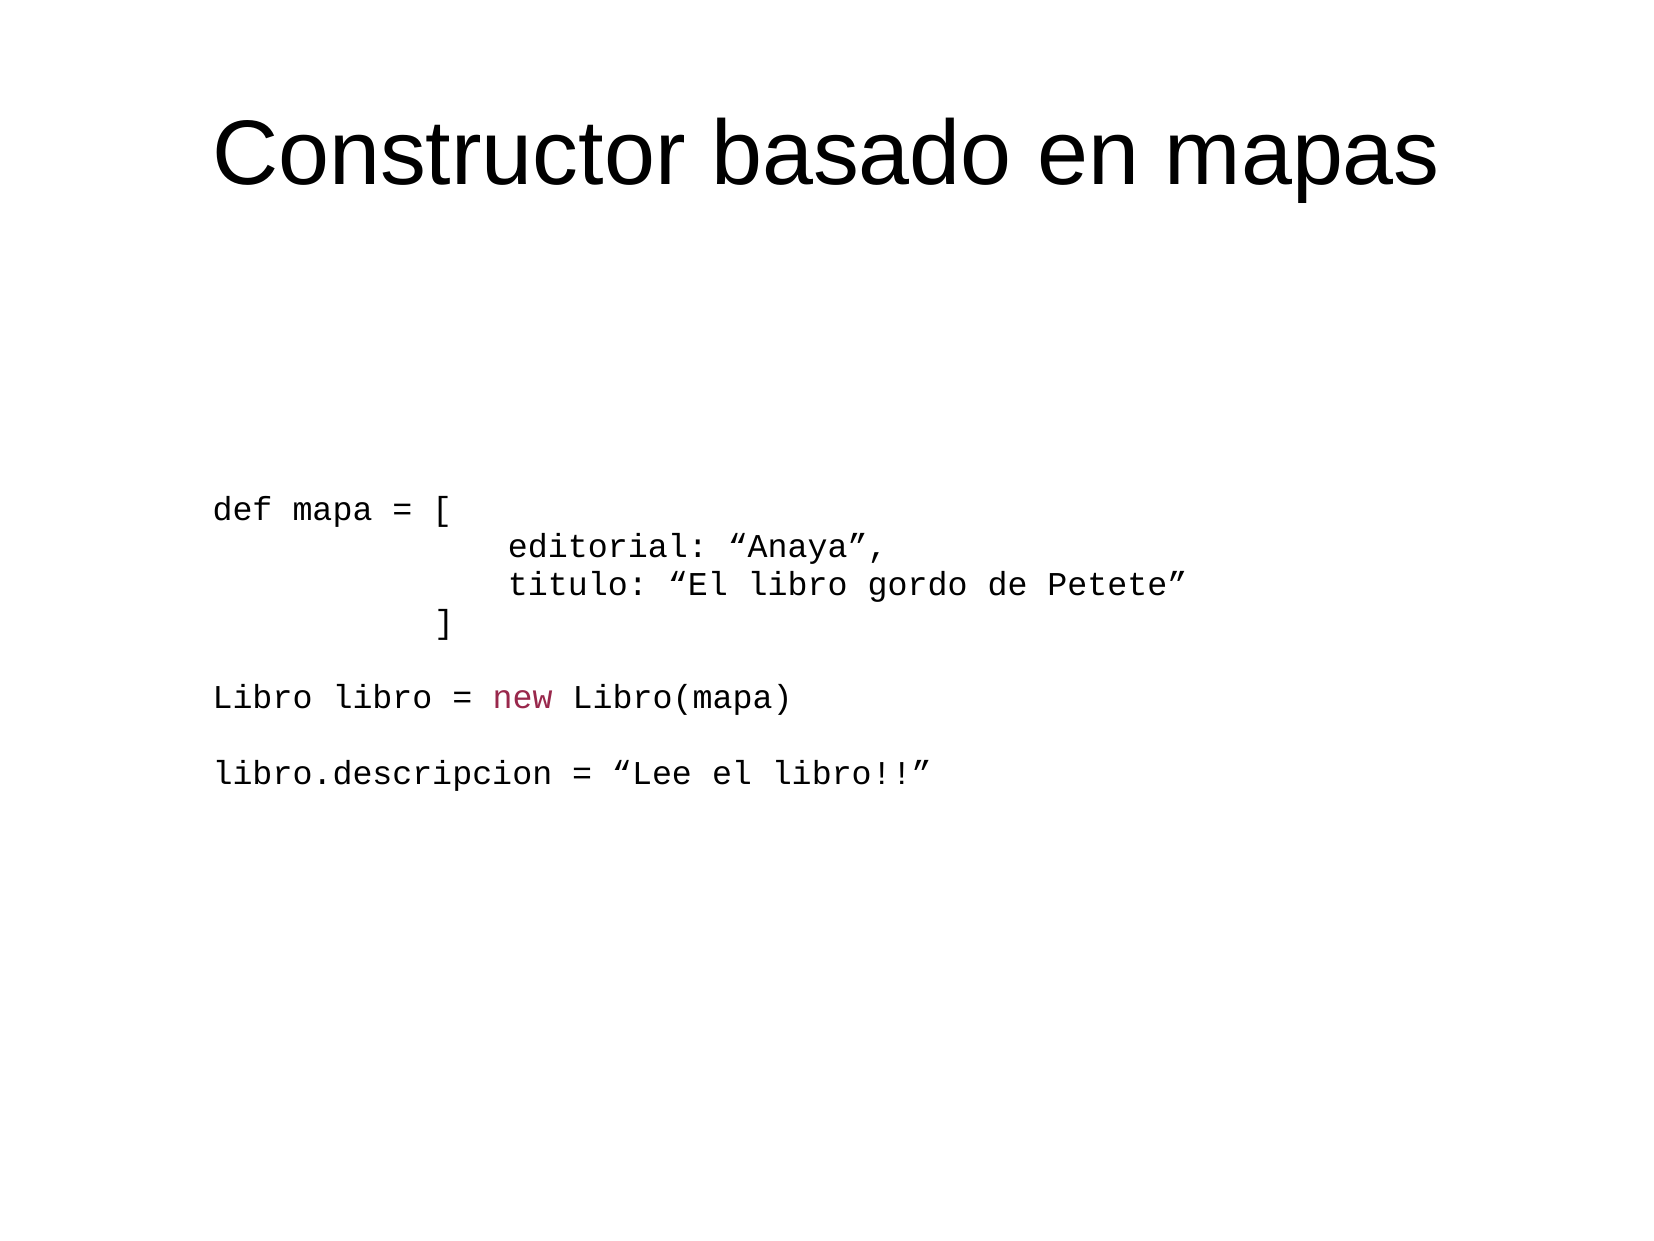

# Constructor basado en mapas
def mapa = [
				editorial: “Anaya”,
				titulo: “El libro gordo de Petete”
			]
Libro libro = new Libro(mapa)
libro.descripcion = “Lee el libro!!”